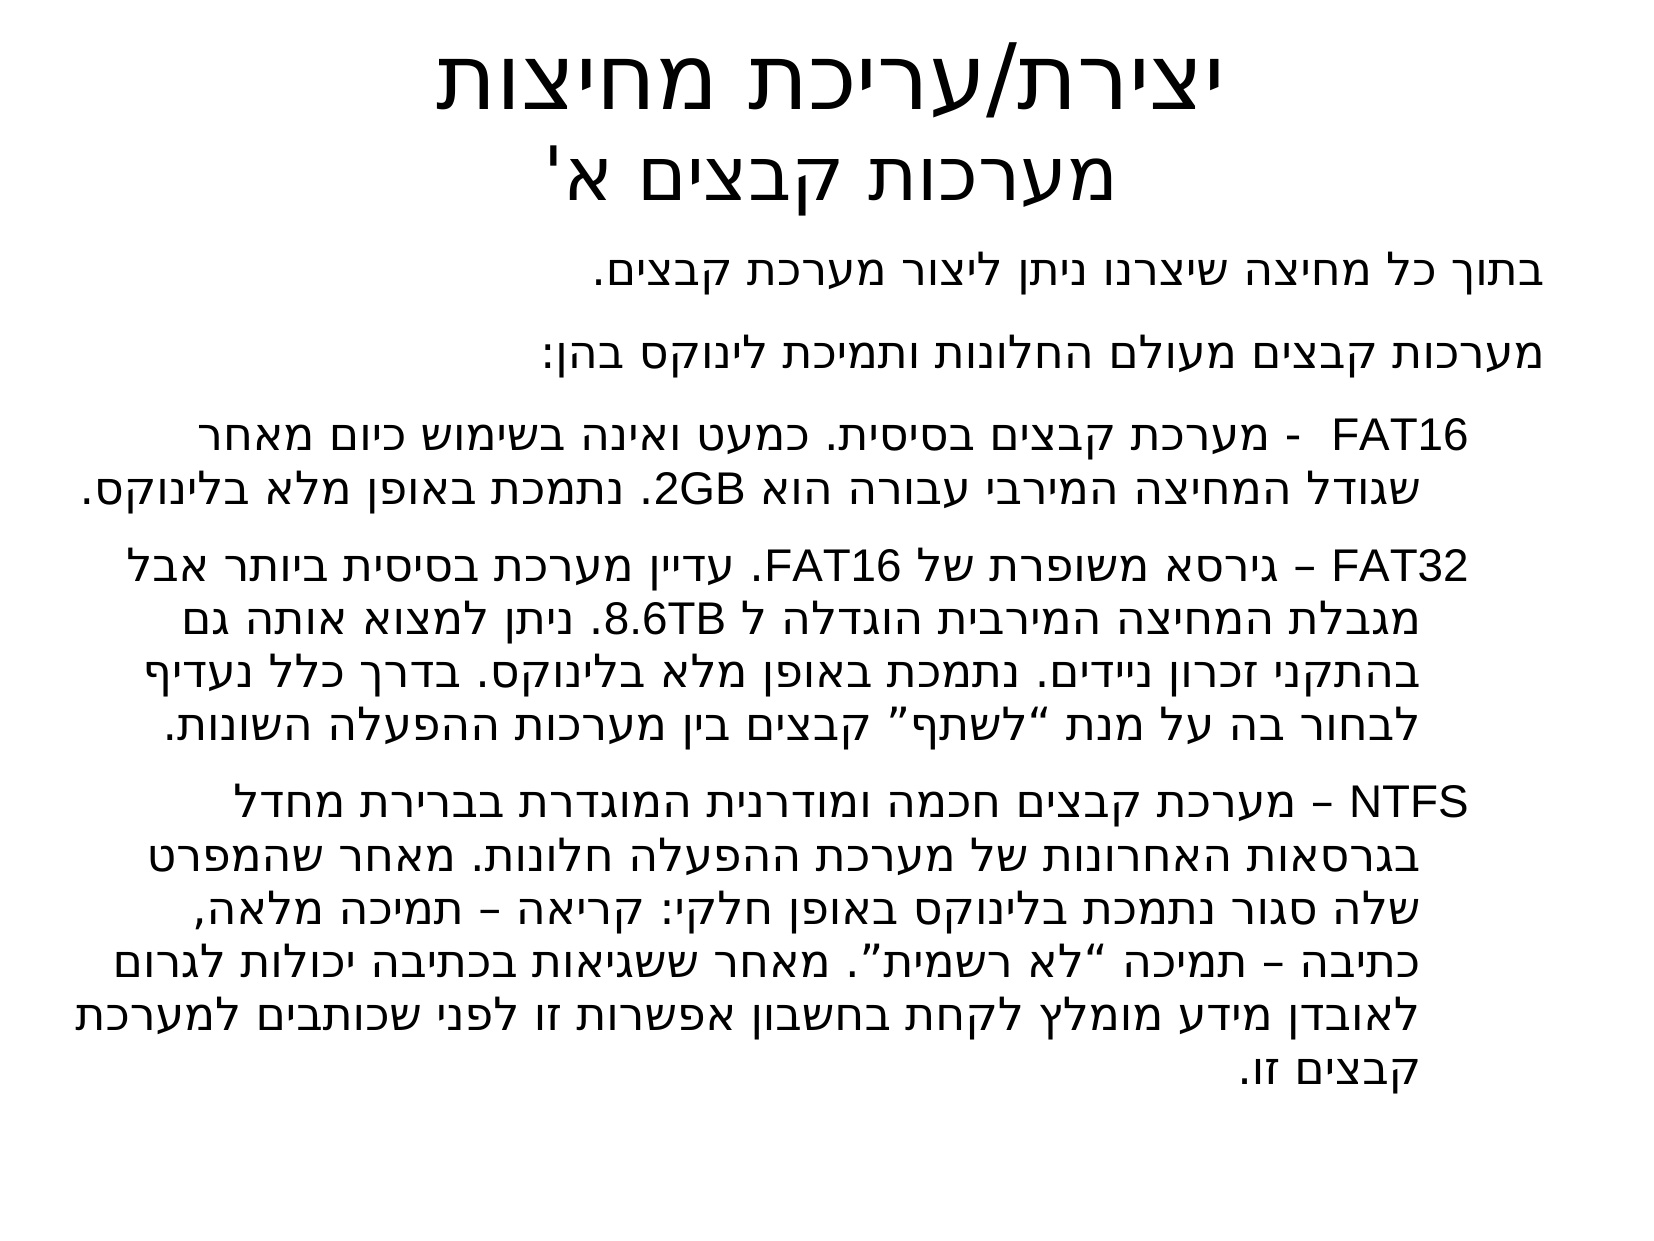

# יצירת/עריכת מחיצות מערכות קבצים א'
בתוך כל מחיצה שיצרנו ניתן ליצור מערכת קבצים.
מערכות קבצים מעולם החלונות ותמיכת לינוקס בהן:
FAT16 - מערכת קבצים בסיסית. כמעט ואינה בשימוש כיום מאחר שגודל המחיצה המירבי עבורה הוא 2GB. נתמכת באופן מלא בלינוקס.
FAT32 – גירסא משופרת של FAT16. עדיין מערכת בסיסית ביותר אבל מגבלת המחיצה המירבית הוגדלה ל 8.6TB. ניתן למצוא אותה גם בהתקני זכרון ניידים. נתמכת באופן מלא בלינוקס. בדרך כלל נעדיף לבחור בה על מנת “לשתף” קבצים בין מערכות ההפעלה השונות.
NTFS – מערכת קבצים חכמה ומודרנית המוגדרת בברירת מחדל בגרסאות האחרונות של מערכת ההפעלה חלונות. מאחר שהמפרט שלה סגור נתמכת בלינוקס באופן חלקי: קריאה – תמיכה מלאה, כתיבה – תמיכה “לא רשמית”. מאחר ששגיאות בכתיבה יכולות לגרום לאובדן מידע מומלץ לקחת בחשבון אפשרות זו לפני שכותבים למערכת קבצים זו.